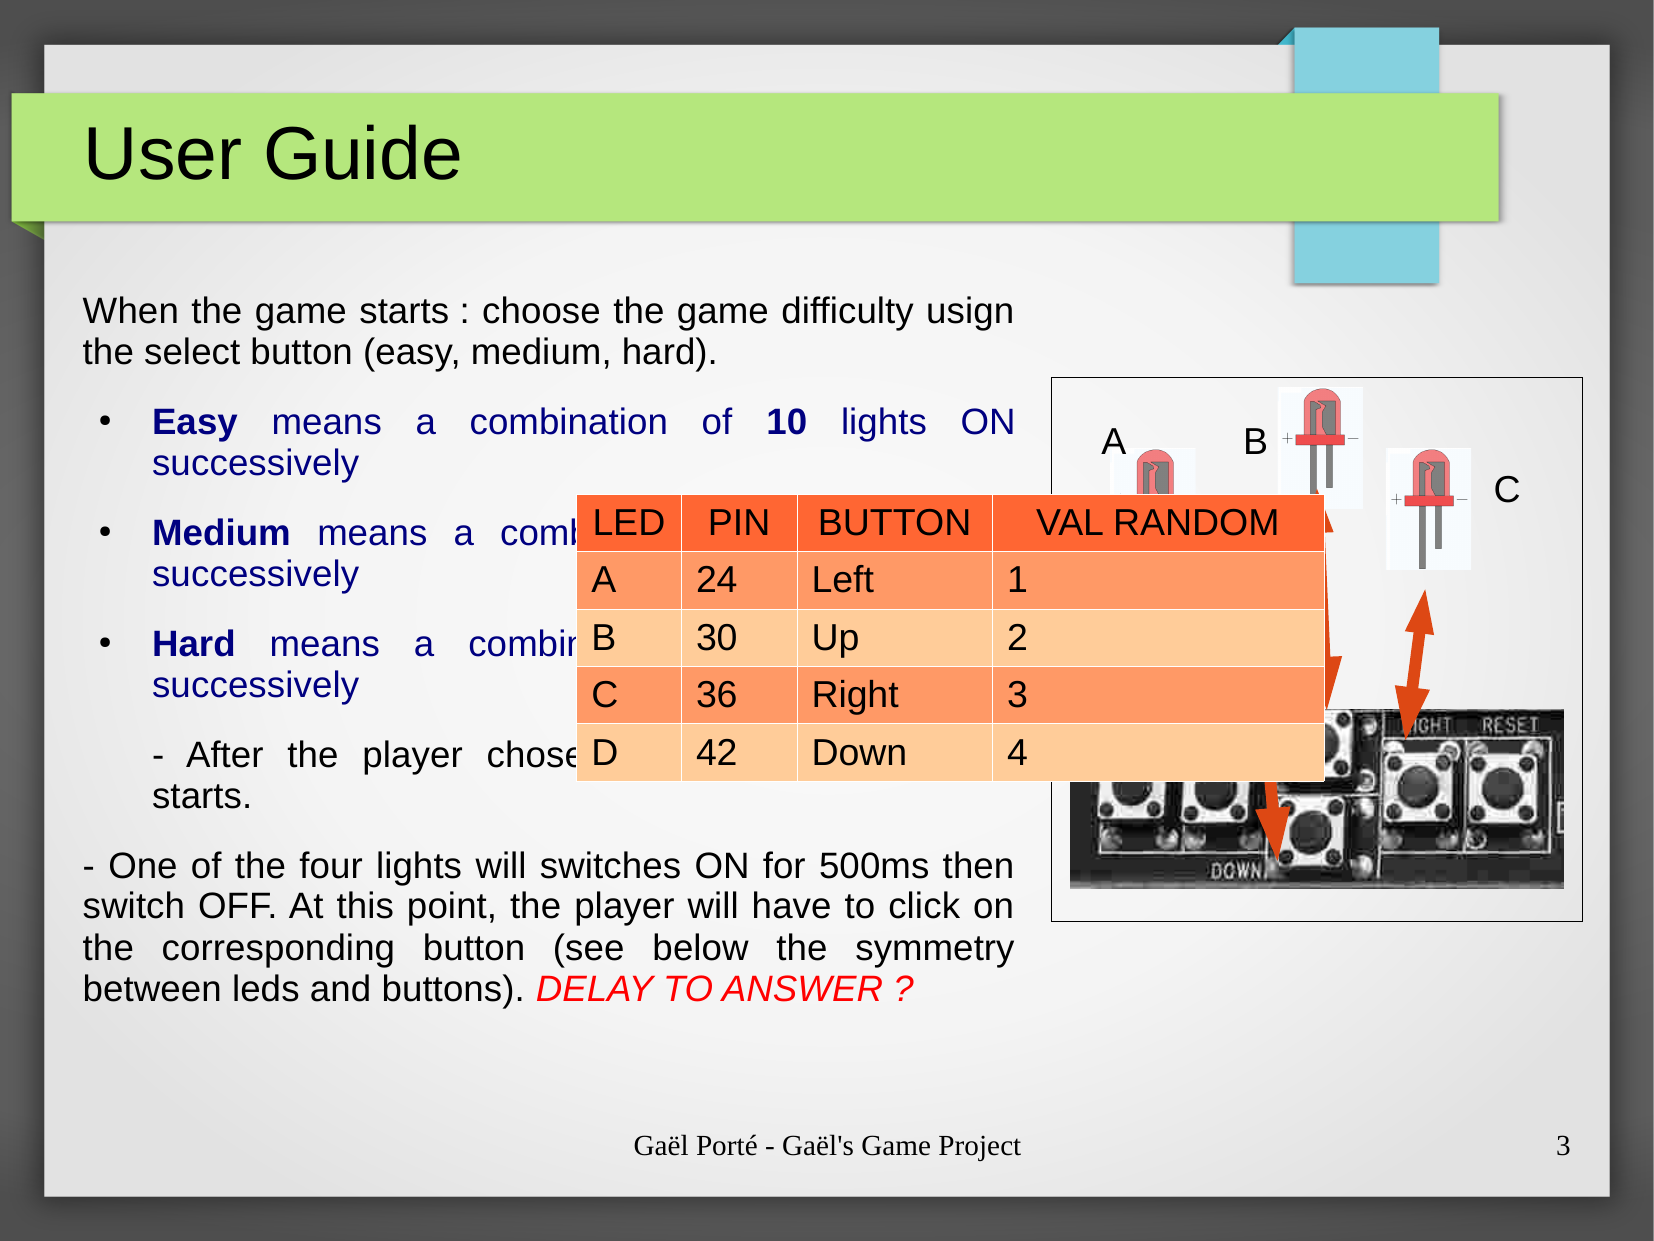

User Guide
# When the game starts : choose the game difficulty usign the select button (easy, medium, hard).
Easy means a combination of 10 lights ON successively
Medium means a combination of 20 lights ON successively
Hard means a combination of 30 lights ON successively
- After the player chose the difficulty, the game starts.
- One of the four lights will switches ON for 500ms then switch OFF. At this point, the player will have to click on the corresponding button (see below the symmetry between leds and buttons). DELAY TO ANSWER ?
A
B
C
D
| LED | PIN | BUTTON | VAL RANDOM |
| --- | --- | --- | --- |
| A | 24 | Left | 1 |
| B | 30 | Up | 2 |
| C | 36 | Right | 3 |
| D | 42 | Down | 4 |
Gaël Porté - Gaël's Game Project
3